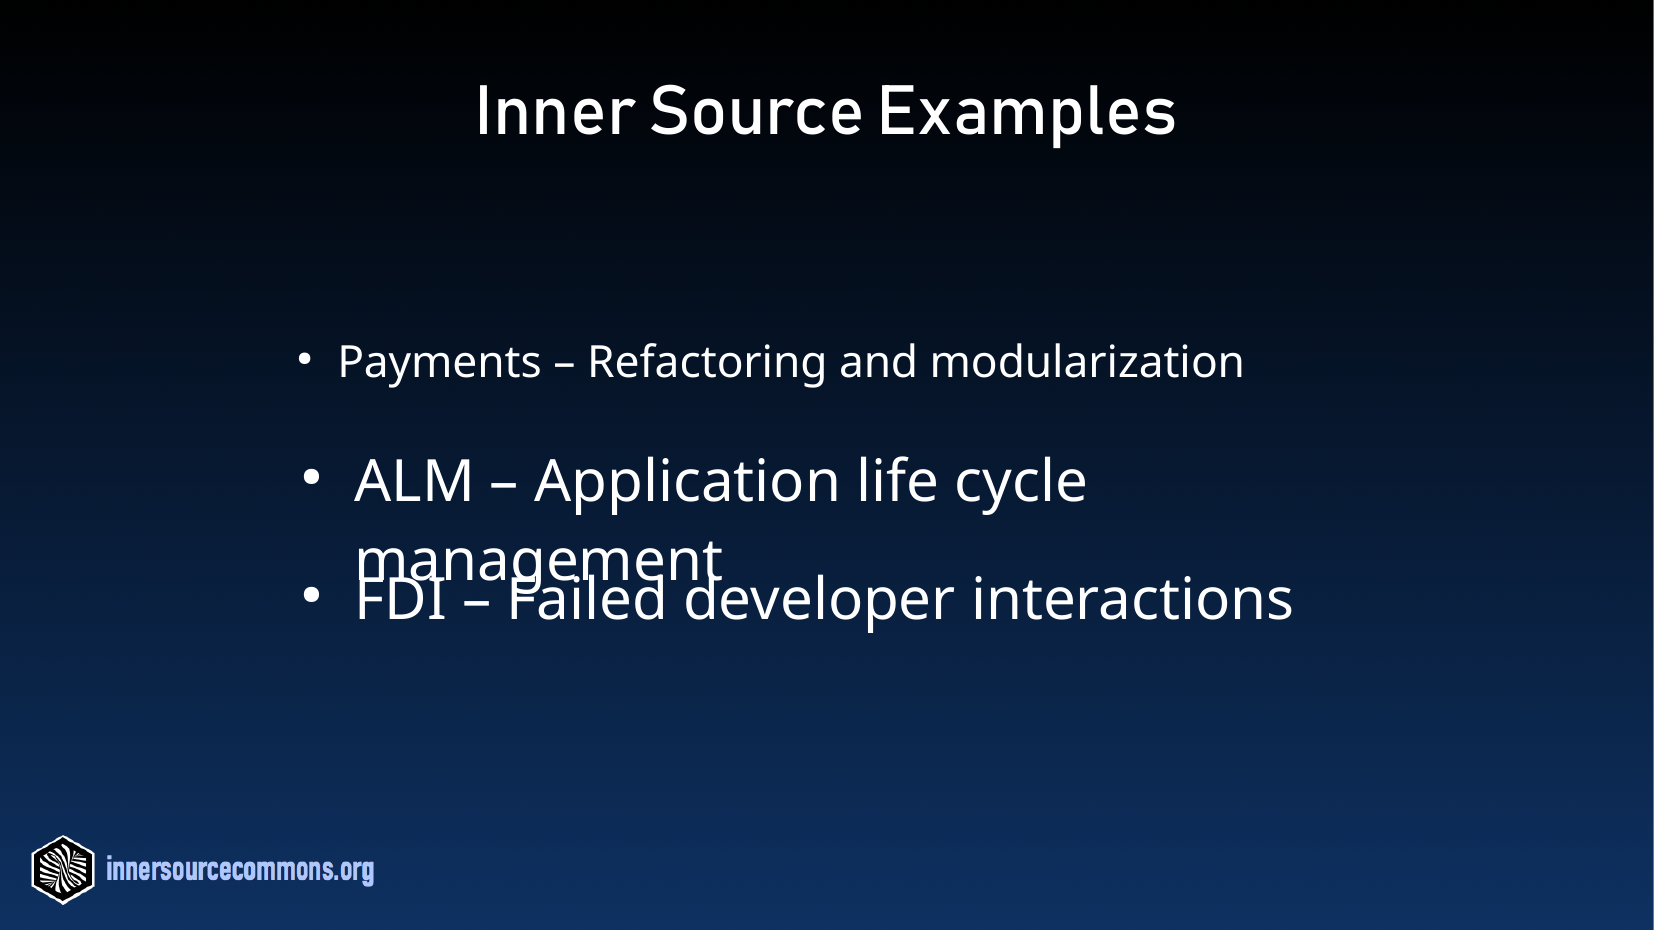

# Inner Source Examples
Payments – Refactoring and modularization
ALM – Application life cycle management
FDI – Failed developer interactions